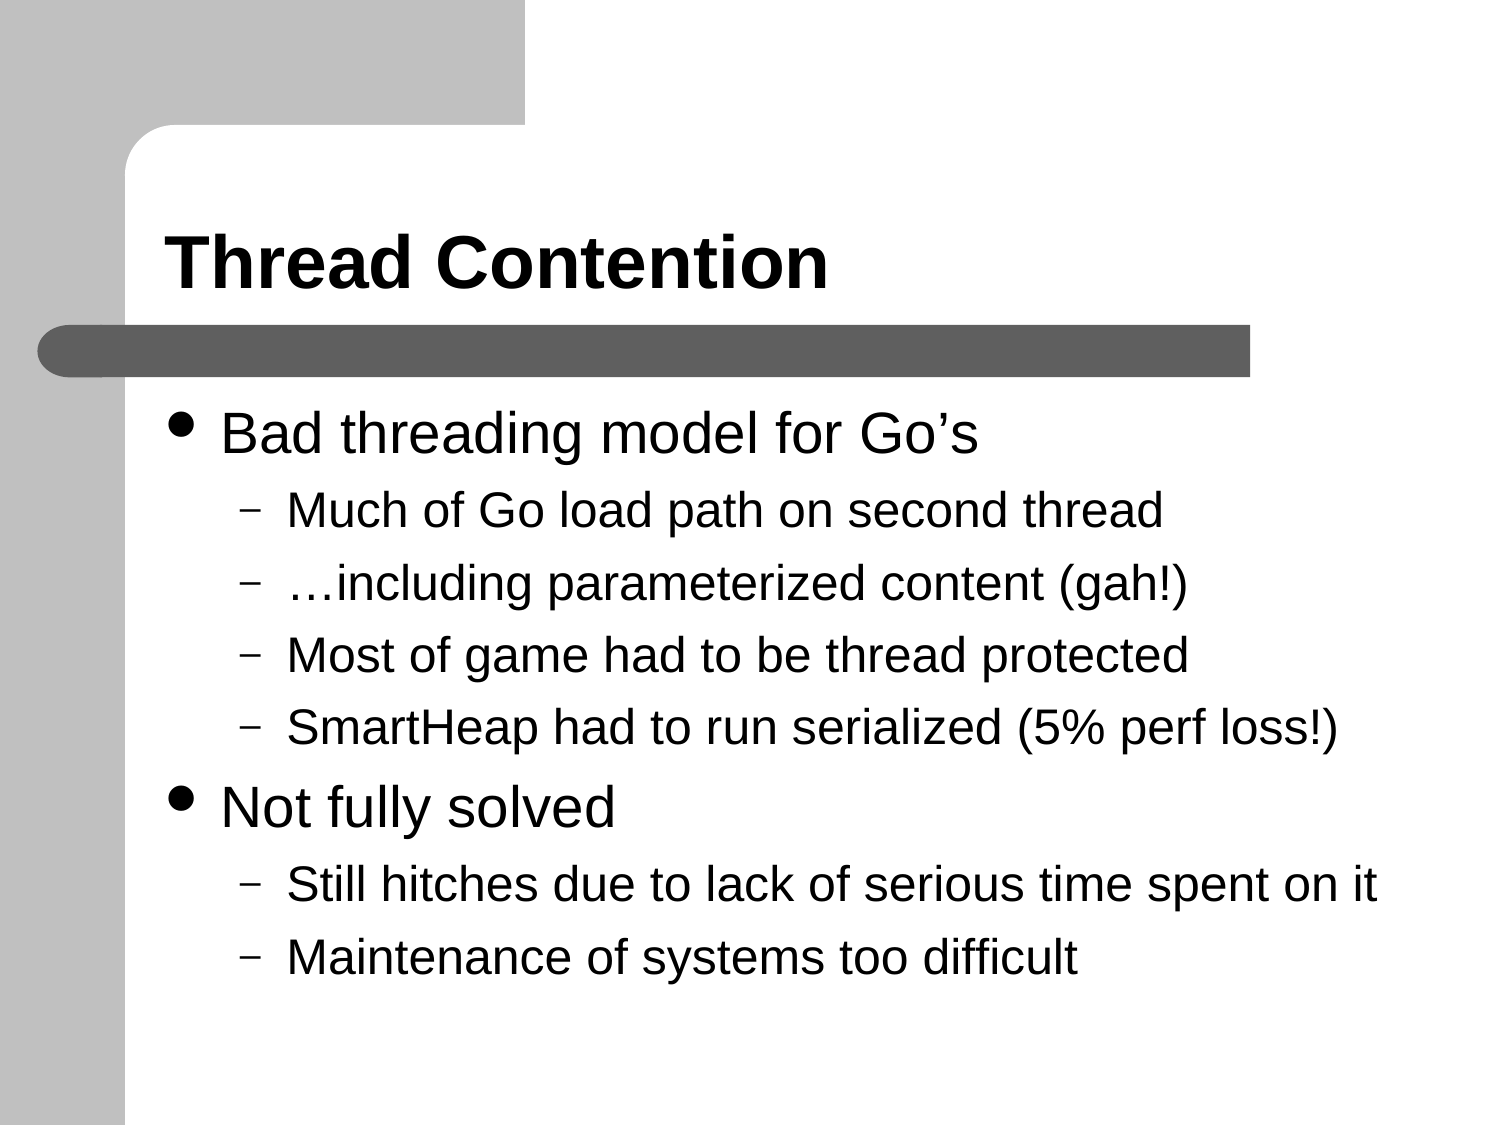

# Thread Contention
Bad threading model for Go’s
Much of Go load path on second thread
…including parameterized content (gah!)
Most of game had to be thread protected
SmartHeap had to run serialized (5% perf loss!)
Not fully solved
Still hitches due to lack of serious time spent on it
Maintenance of systems too difficult